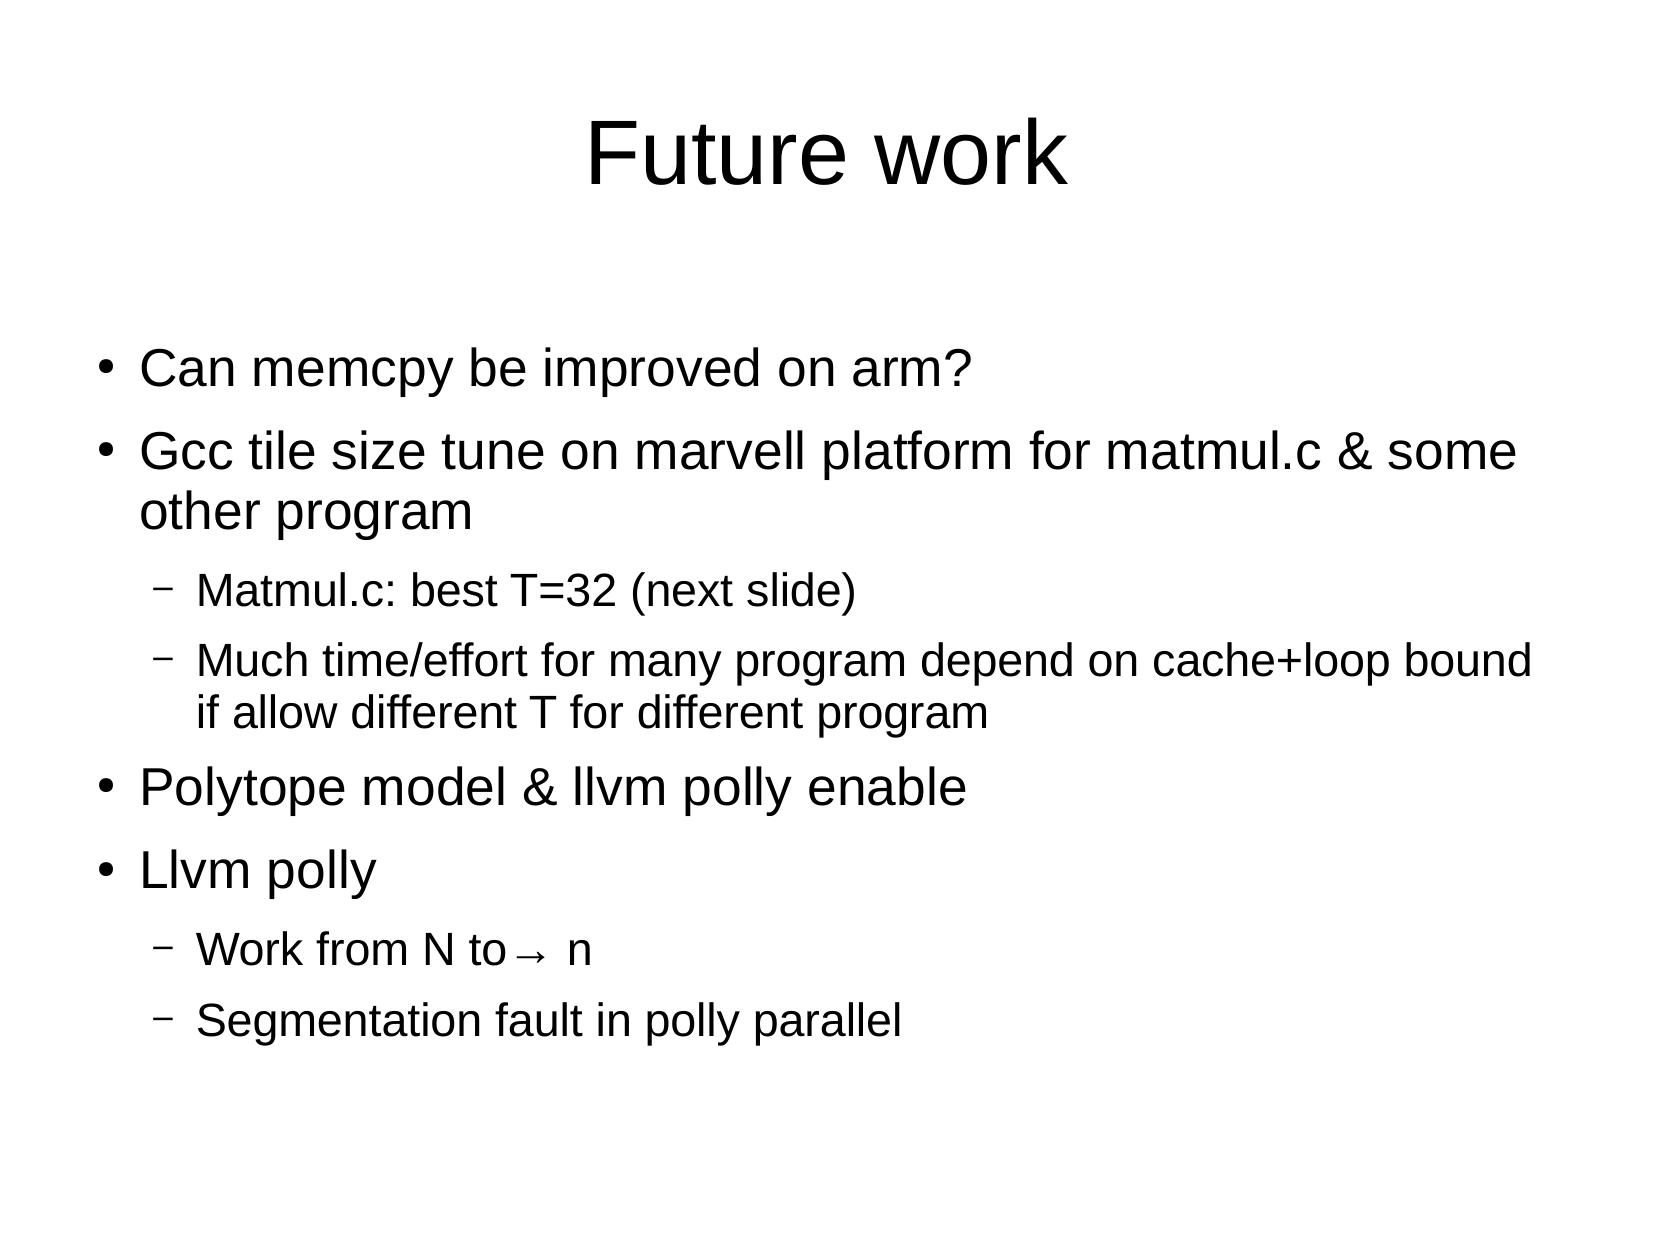

# Future work
Can memcpy be improved on arm?
Gcc tile size tune on marvell platform for matmul.c & some other program
Matmul.c: best T=32 (next slide)
Much time/effort for many program depend on cache+loop bound if allow different T for different program
Polytope model & llvm polly enable
Llvm polly
Work from N to→ n
Segmentation fault in polly parallel